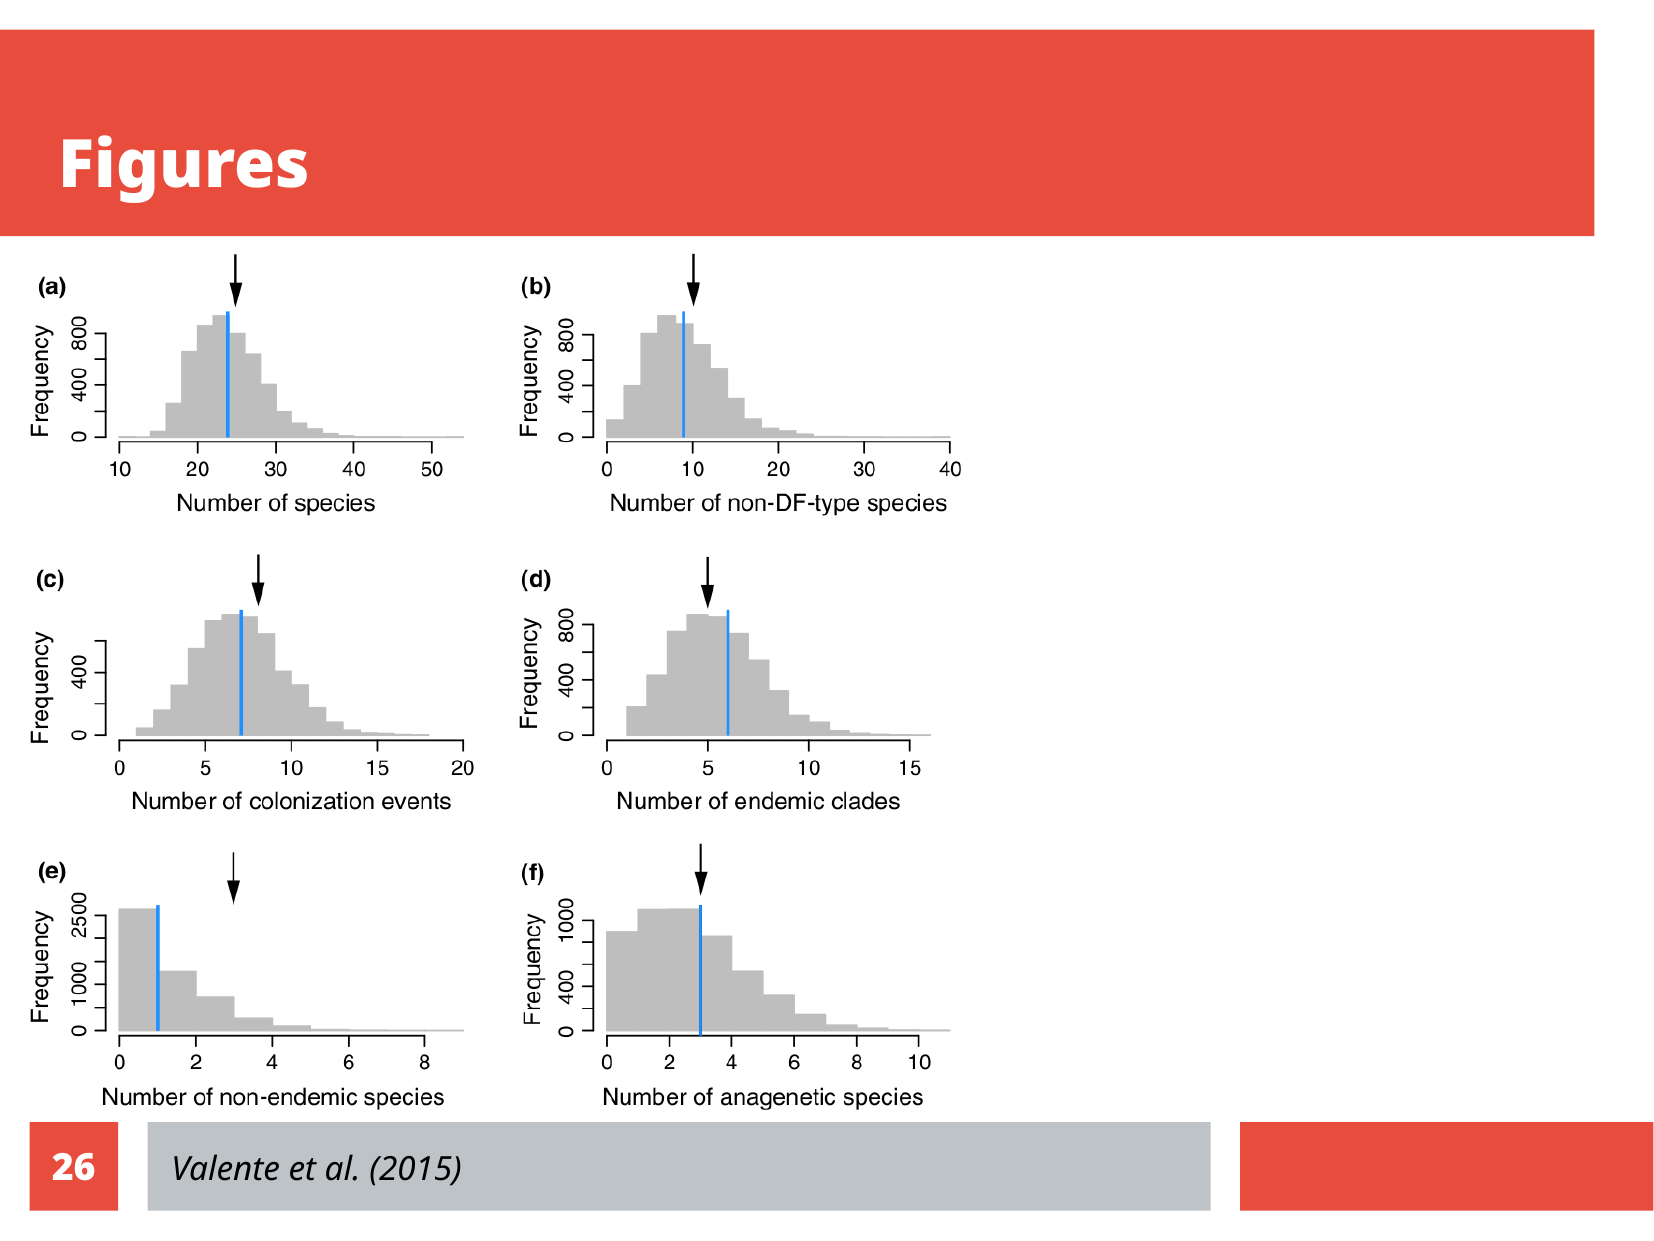

# Figures
26
Valente et al. (2015)